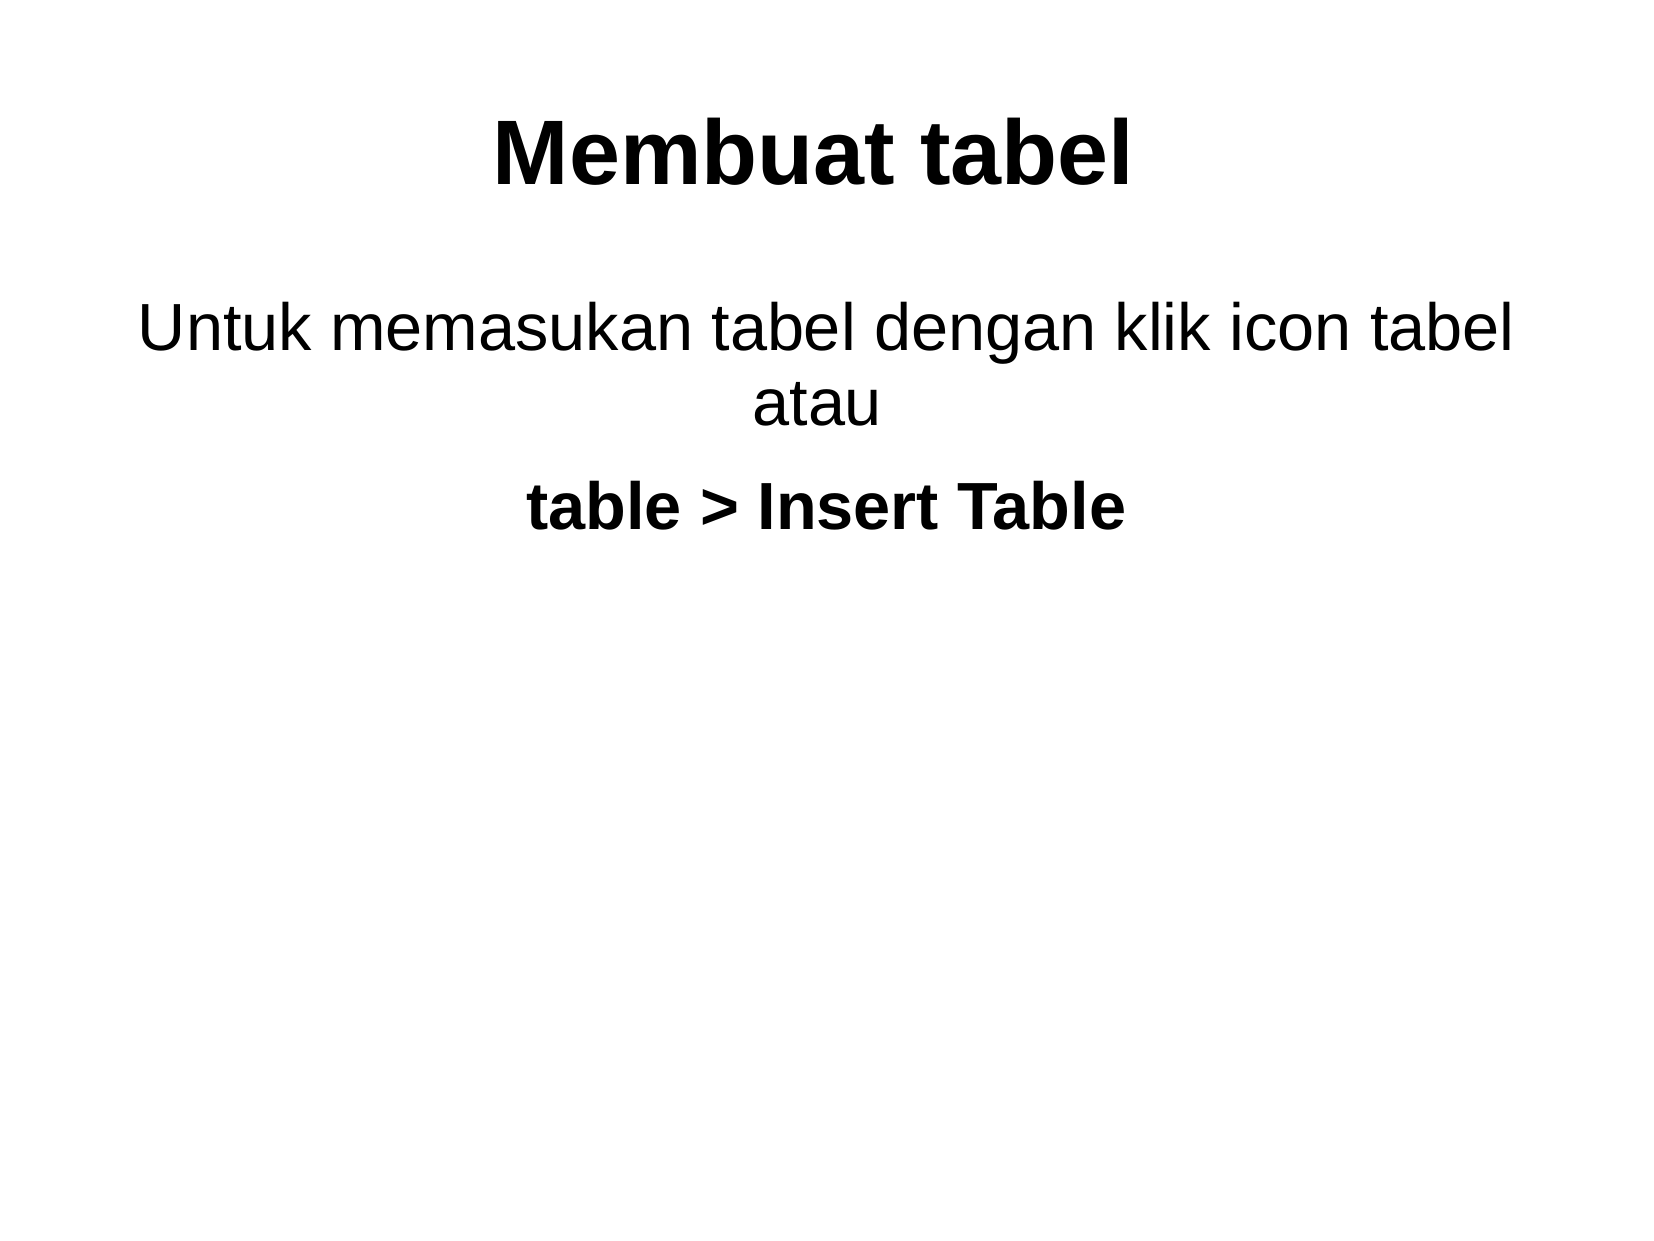

# Membuat tabel
Untuk memasukan tabel dengan klik icon tabel atau
table > Insert Table